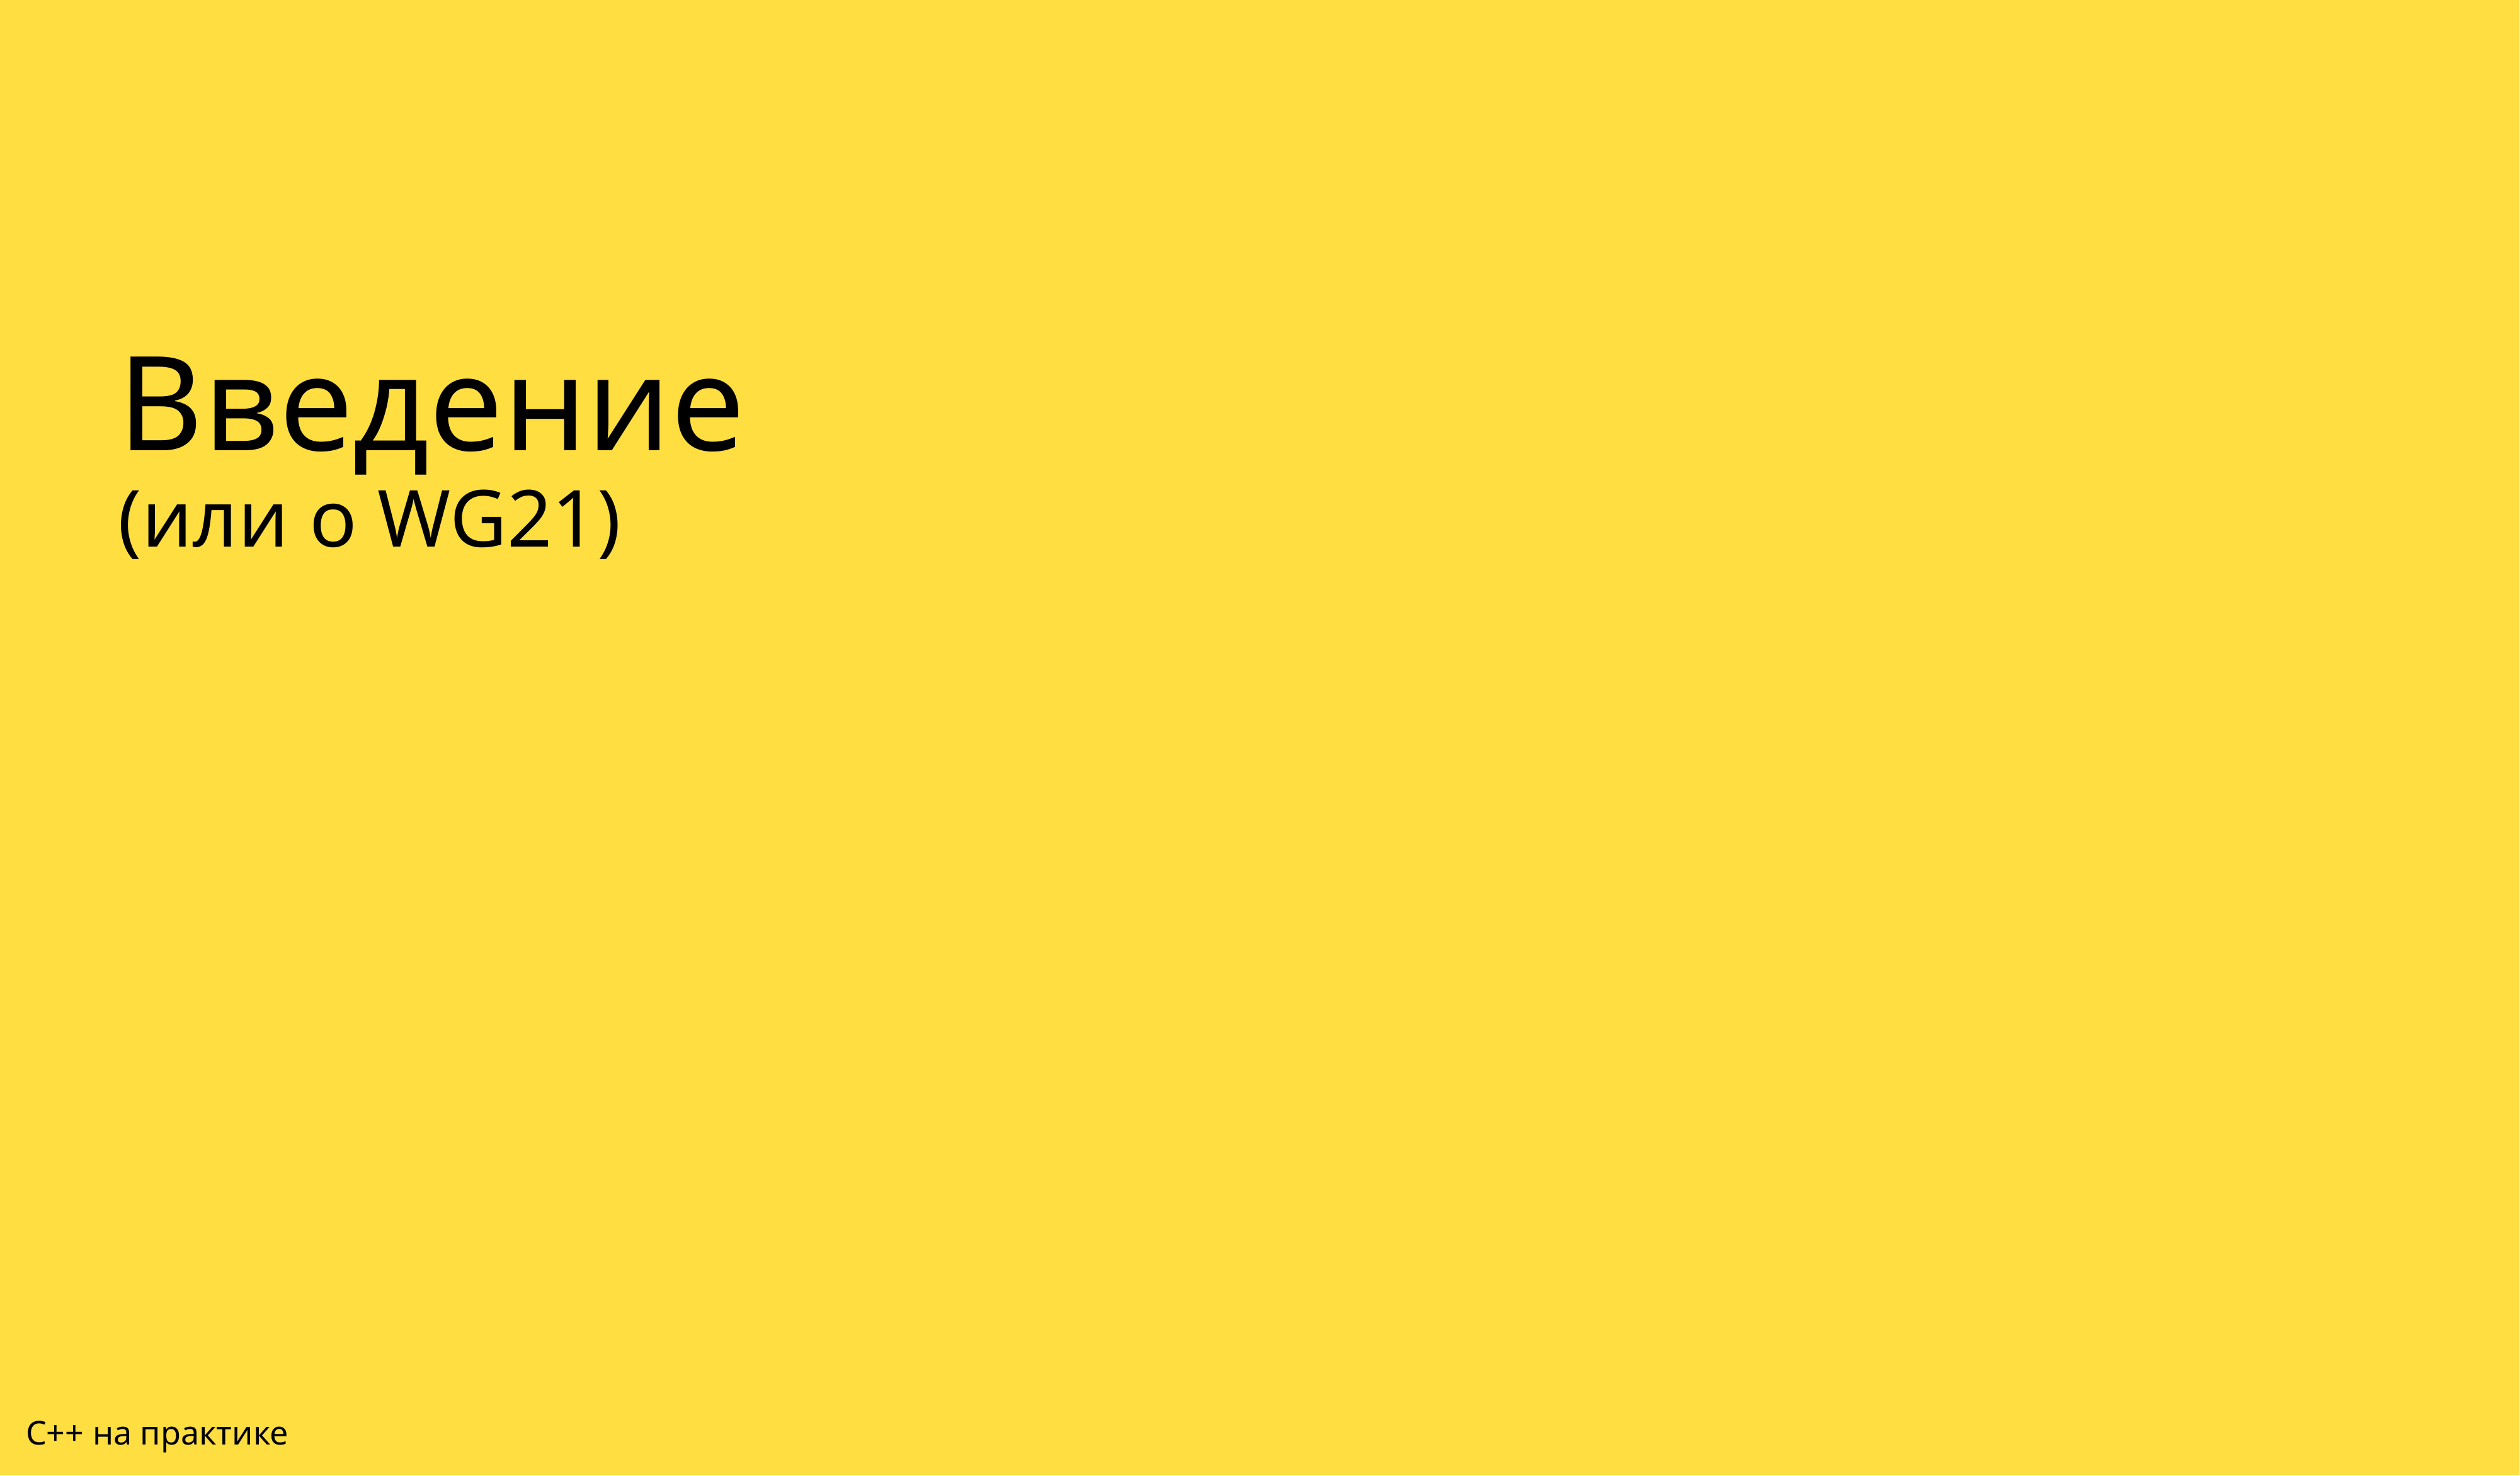

# Введение (или о WG21)
C++ на практике